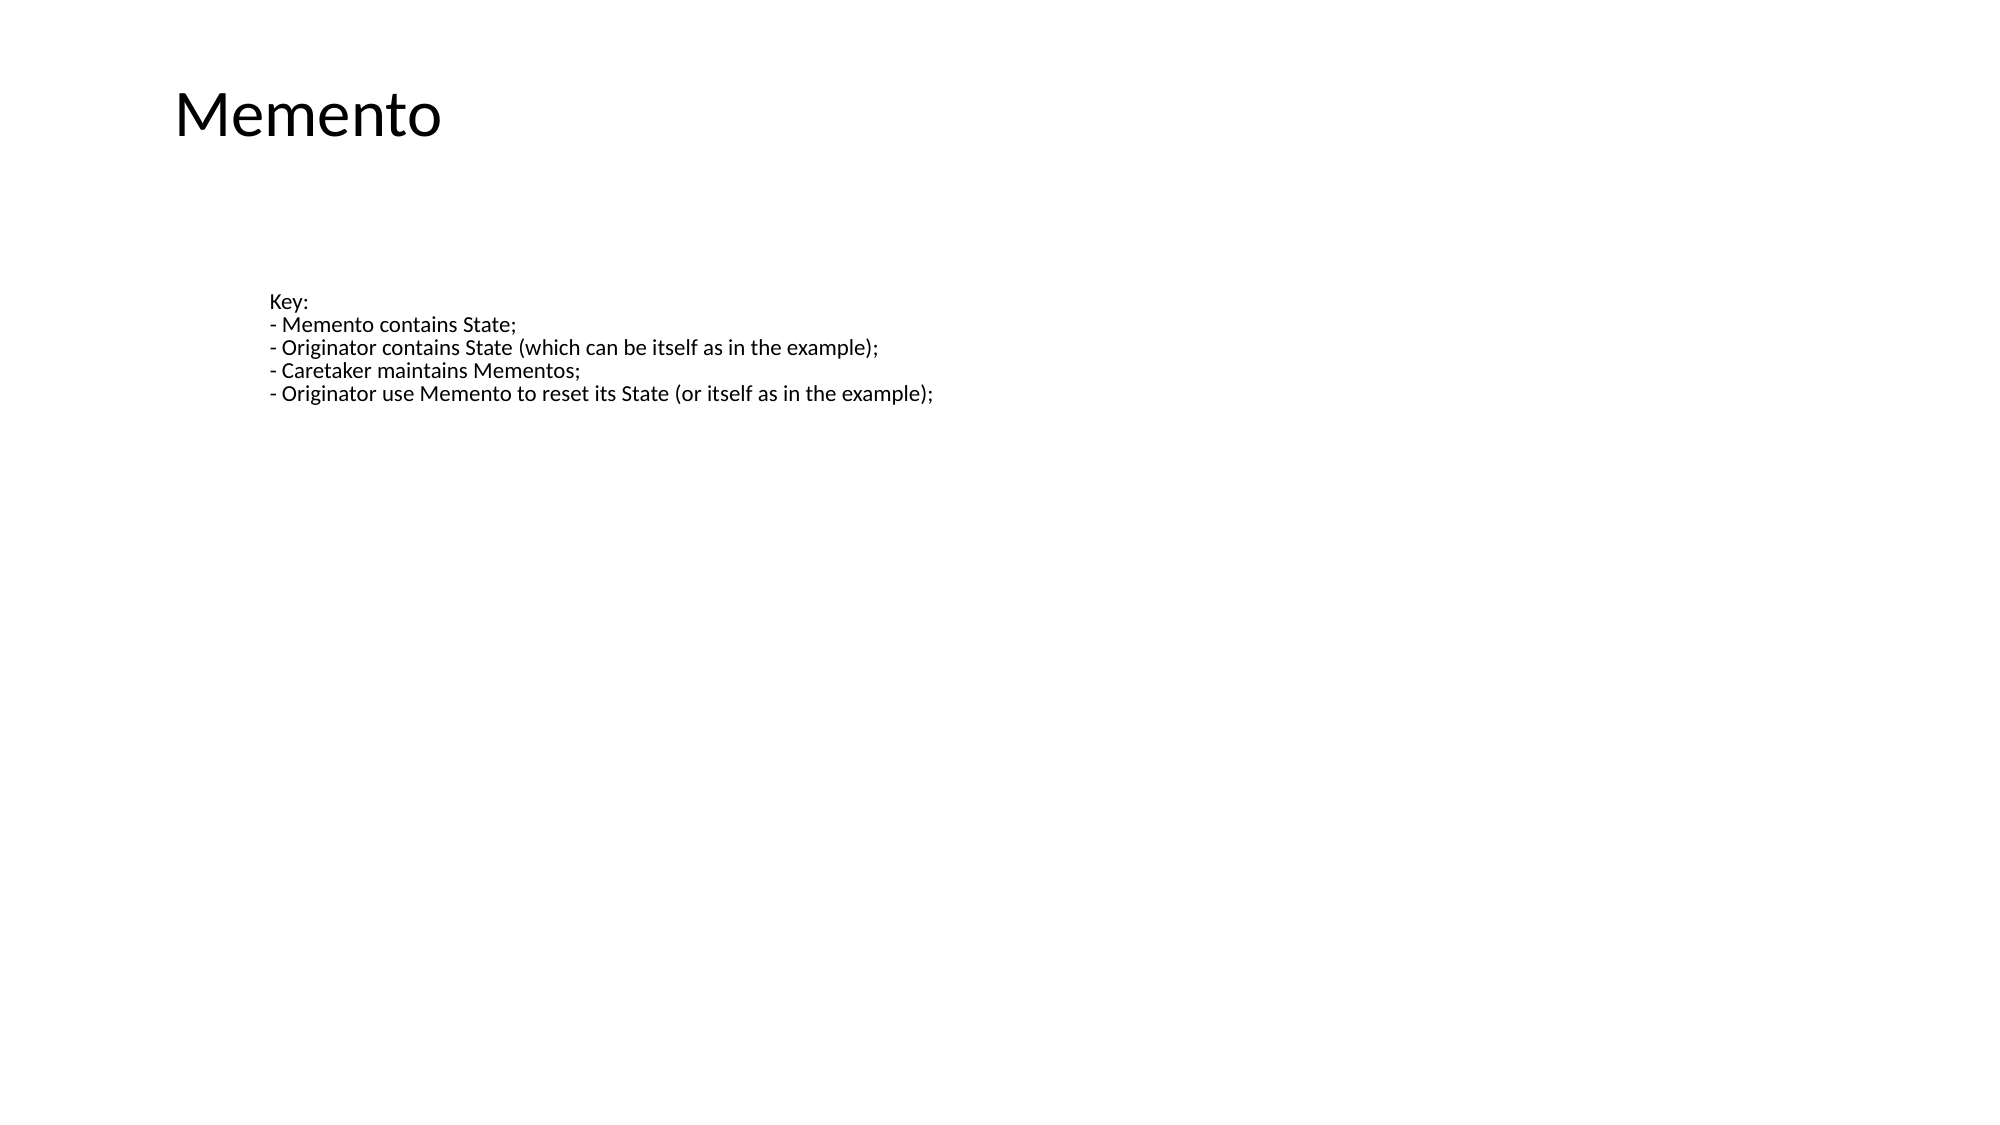

# Memento
Key:
- Memento contains State;
- Originator contains State (which can be itself as in the example);
- Caretaker maintains Mementos;
- Originator use Memento to reset its State (or itself as in the example);